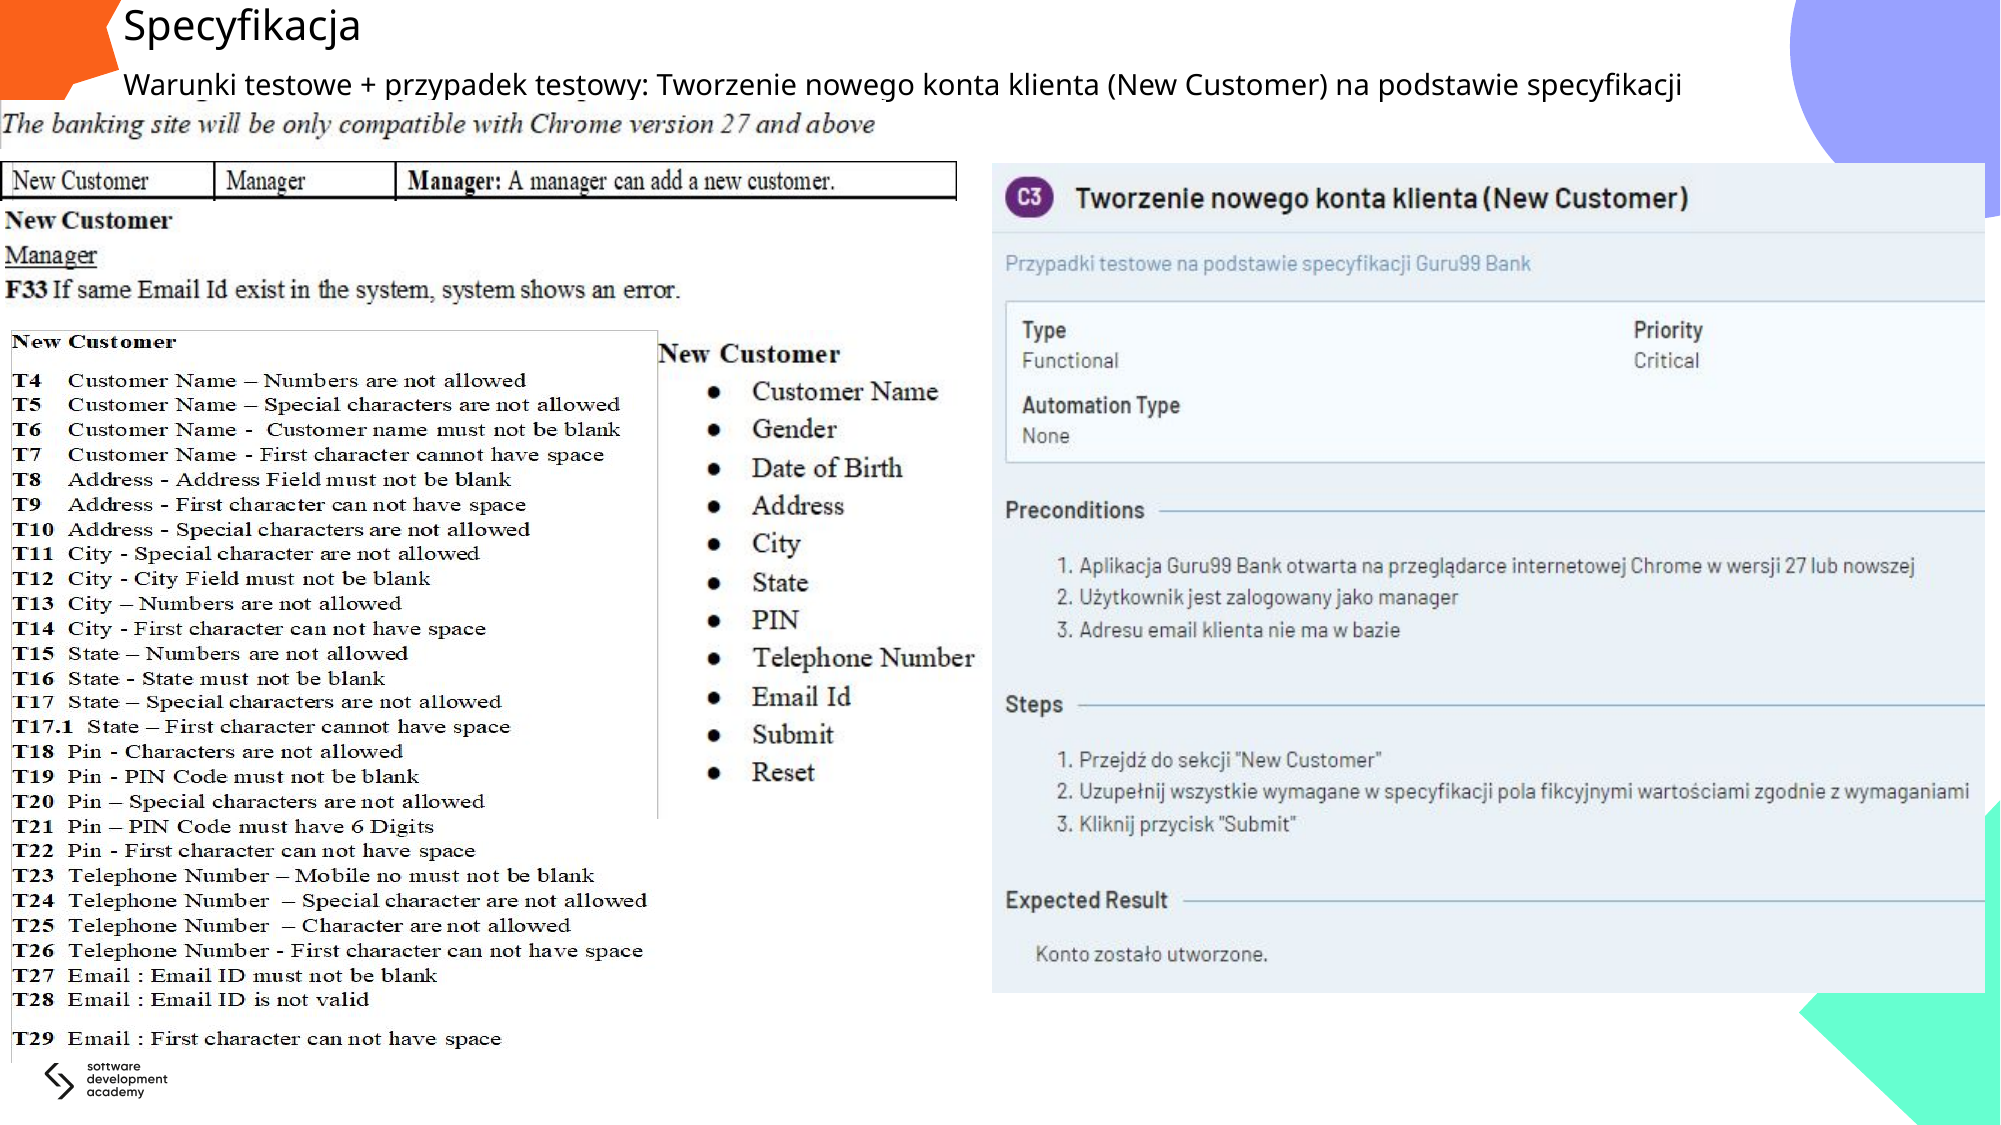

# Specyfikacja
Warunki testowe + przypadek testowy: Tworzenie nowego konta klienta (New Customer) na podstawie specyfikacji